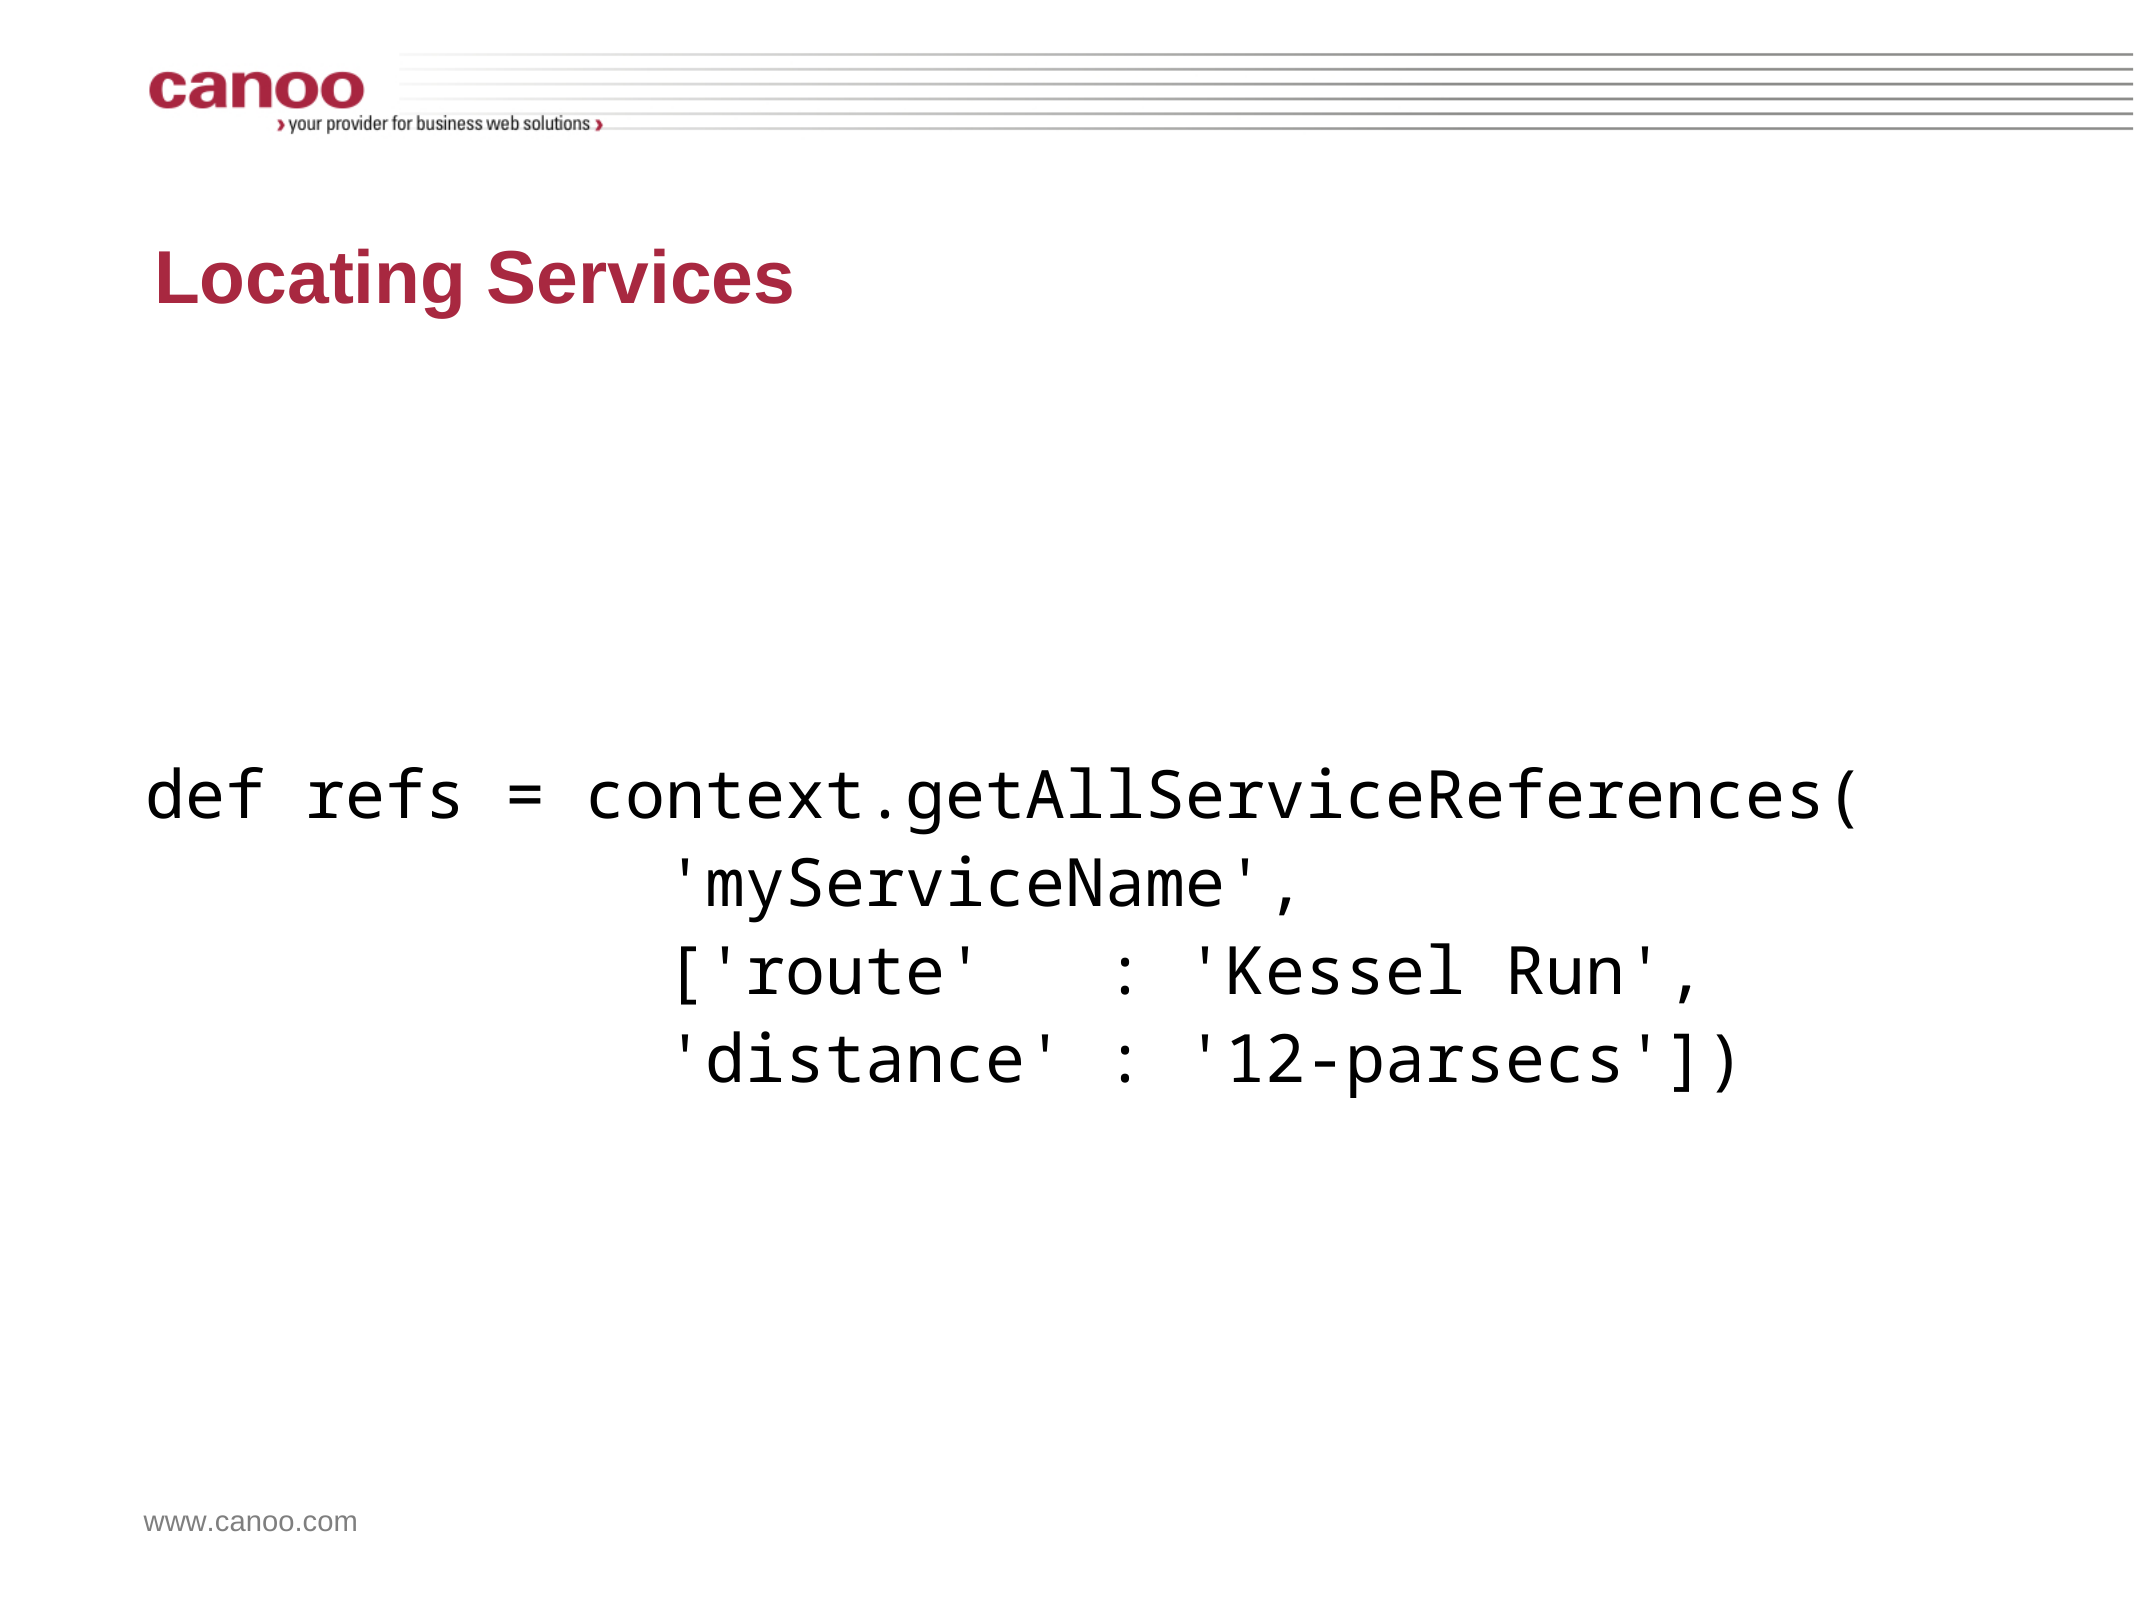

# Locating Services
def refs = context.getAllServiceReferences(
 'myServiceName',
 ['route' : 'Kessel Run',
 'distance' : '12-parsecs'])